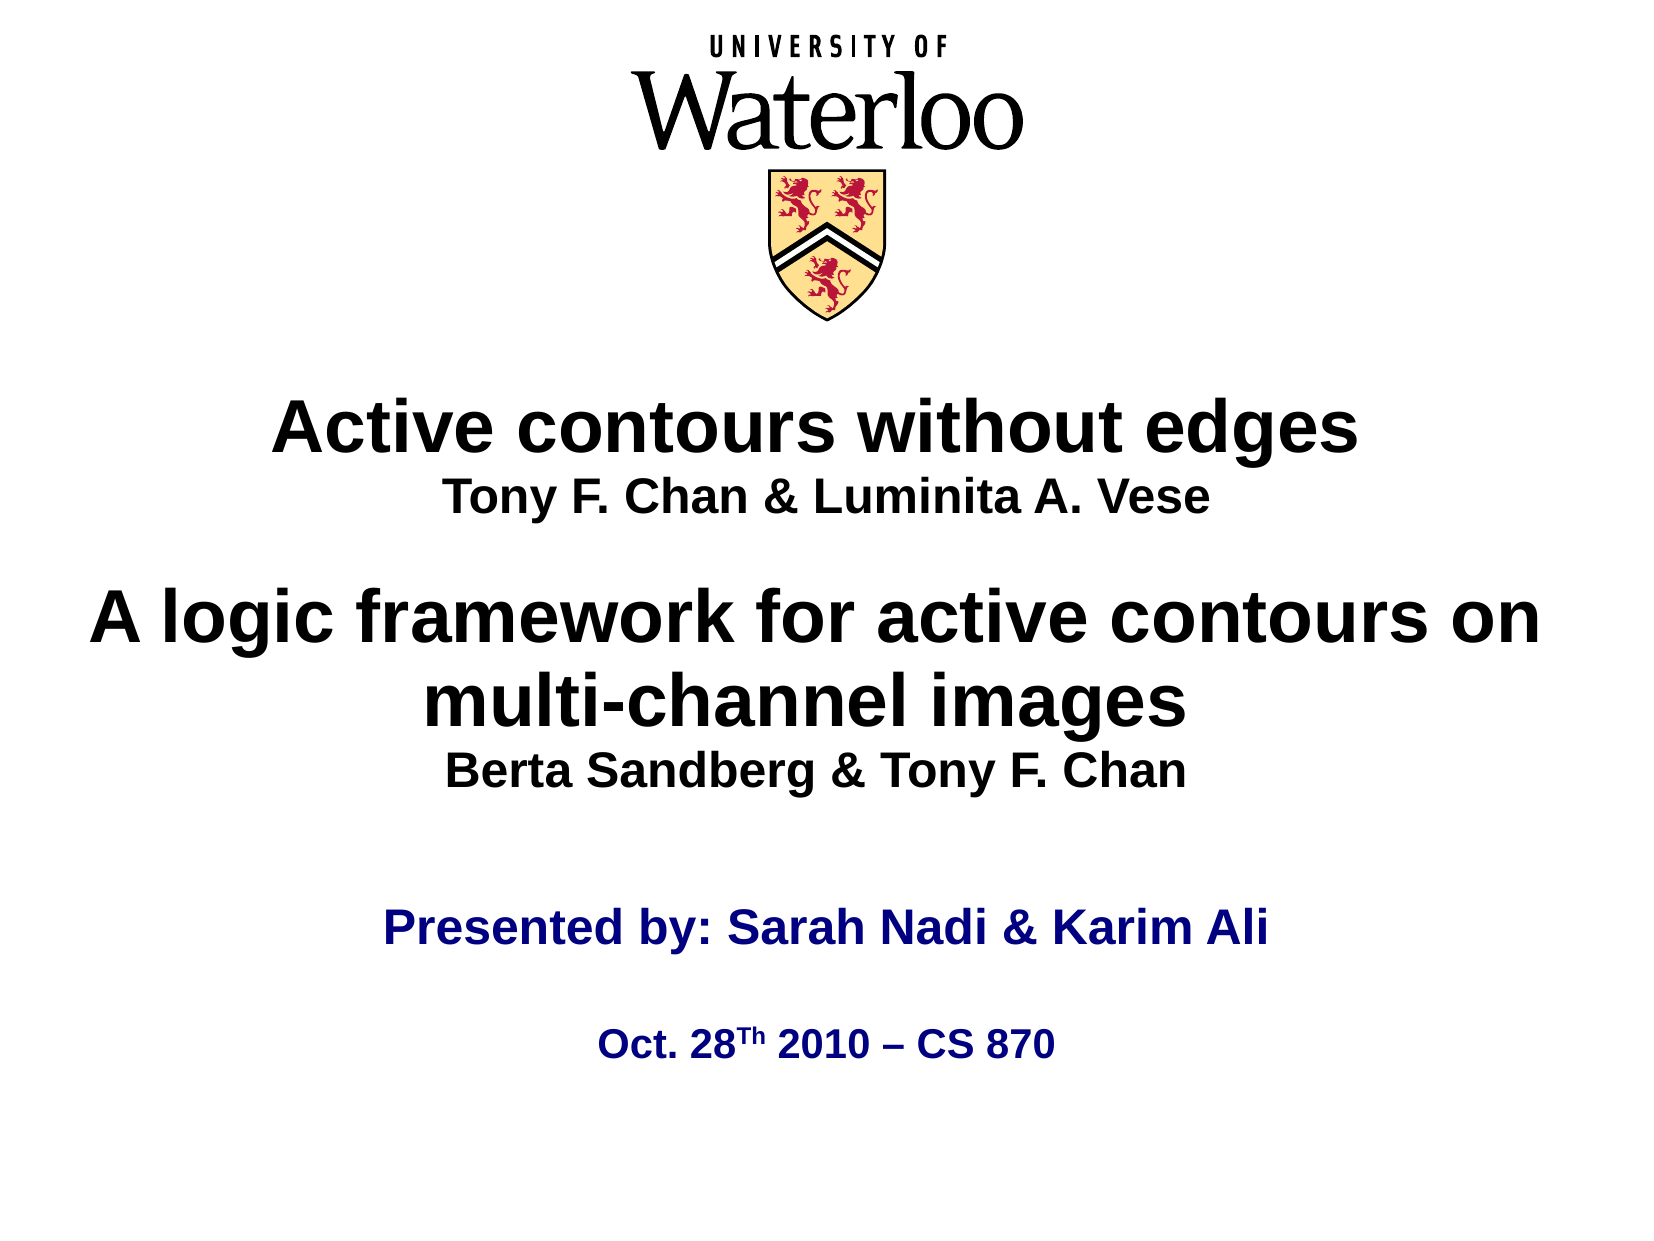

Active contours without edges
Tony F. Chan & Luminita A. Vese
A logic framework for active contours on multi-channel images
Berta Sandberg & Tony F. Chan
Presented by: Sarah Nadi & Karim Ali
Oct. 28Th 2010 – CS 870